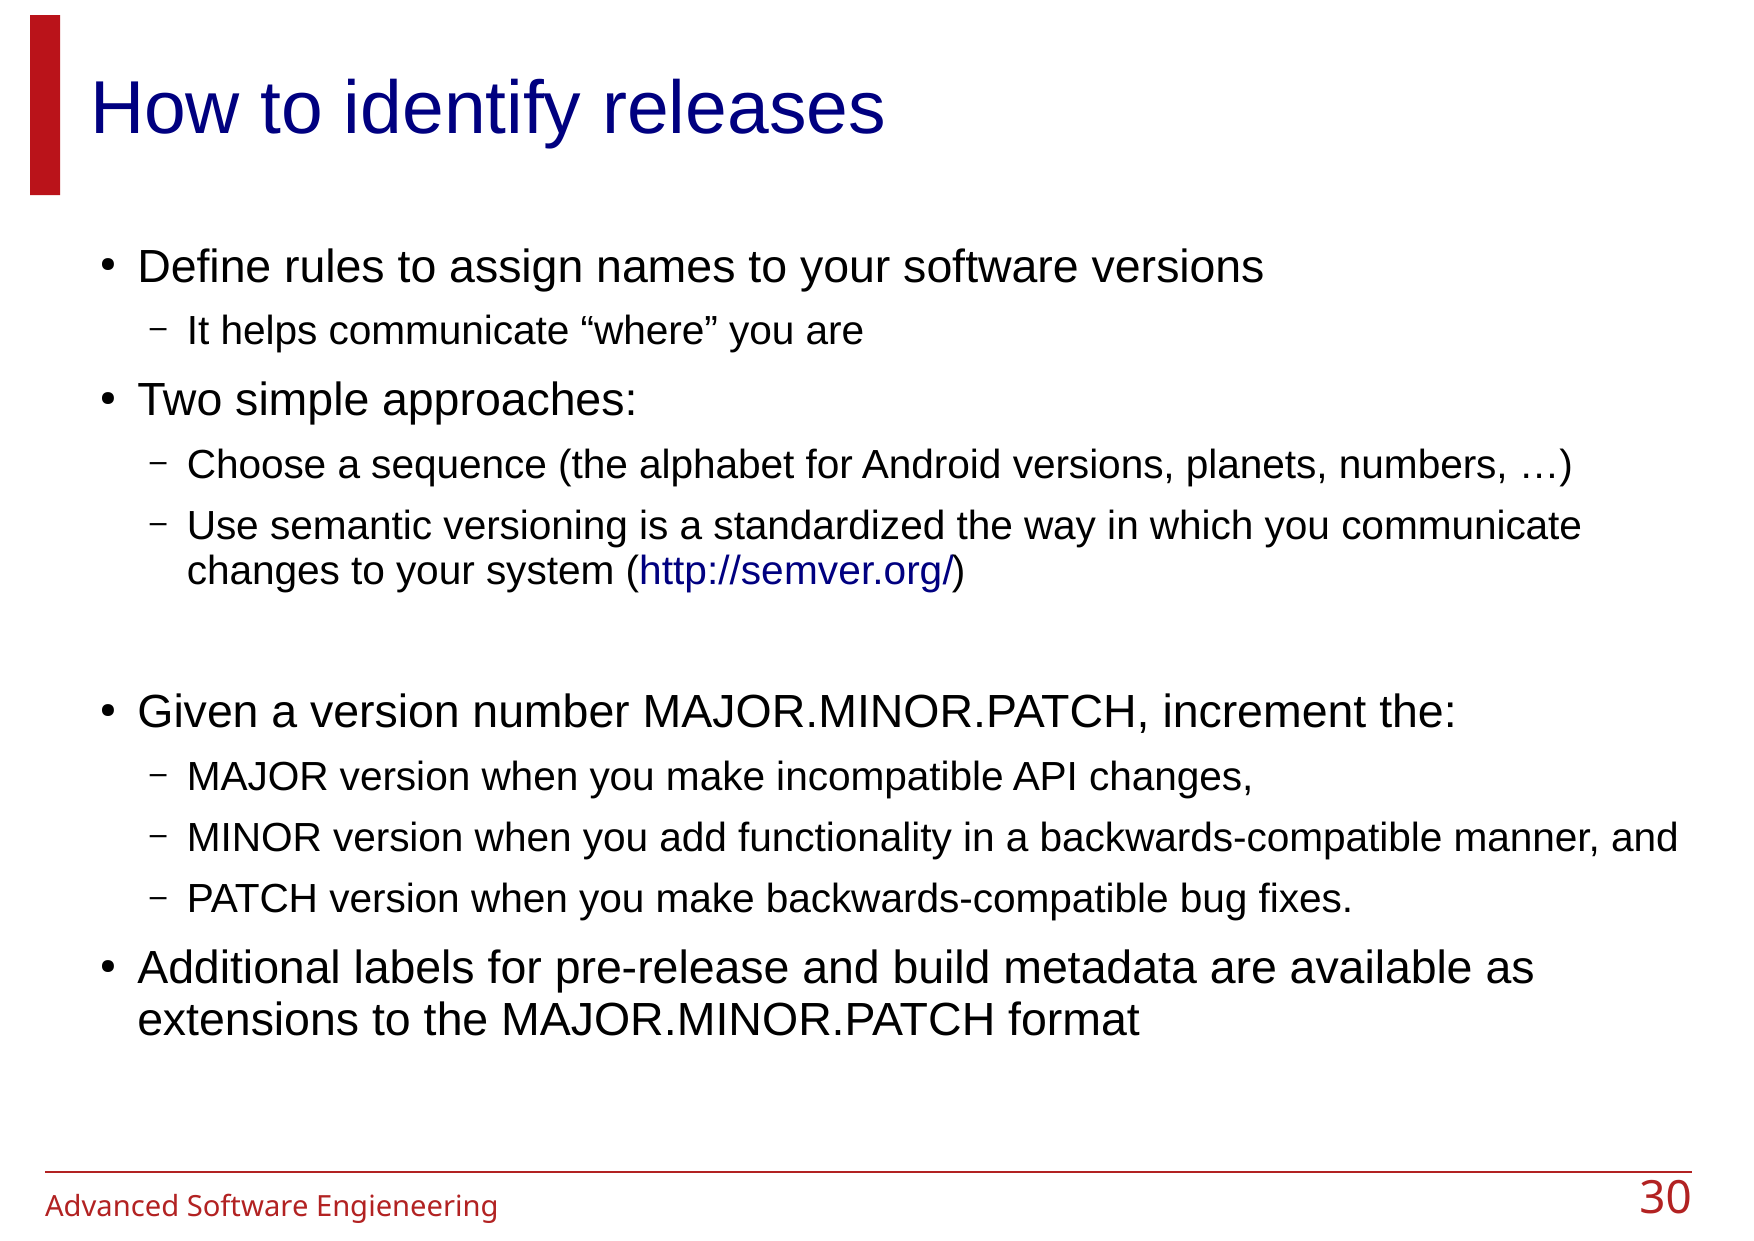

# How to identify releases
Define rules to assign names to your software versions
It helps communicate “where” you are
Two simple approaches:
Choose a sequence (the alphabet for Android versions, planets, numbers, …)
Use semantic versioning is a standardized the way in which you communicate changes to your system (http://semver.org/)
Given a version number MAJOR.MINOR.PATCH, increment the:
MAJOR version when you make incompatible API changes,
MINOR version when you add functionality in a backwards-compatible manner, and
PATCH version when you make backwards-compatible bug fixes.
Additional labels for pre-release and build metadata are available as extensions to the MAJOR.MINOR.PATCH format
30
Advanced Software Engieneering